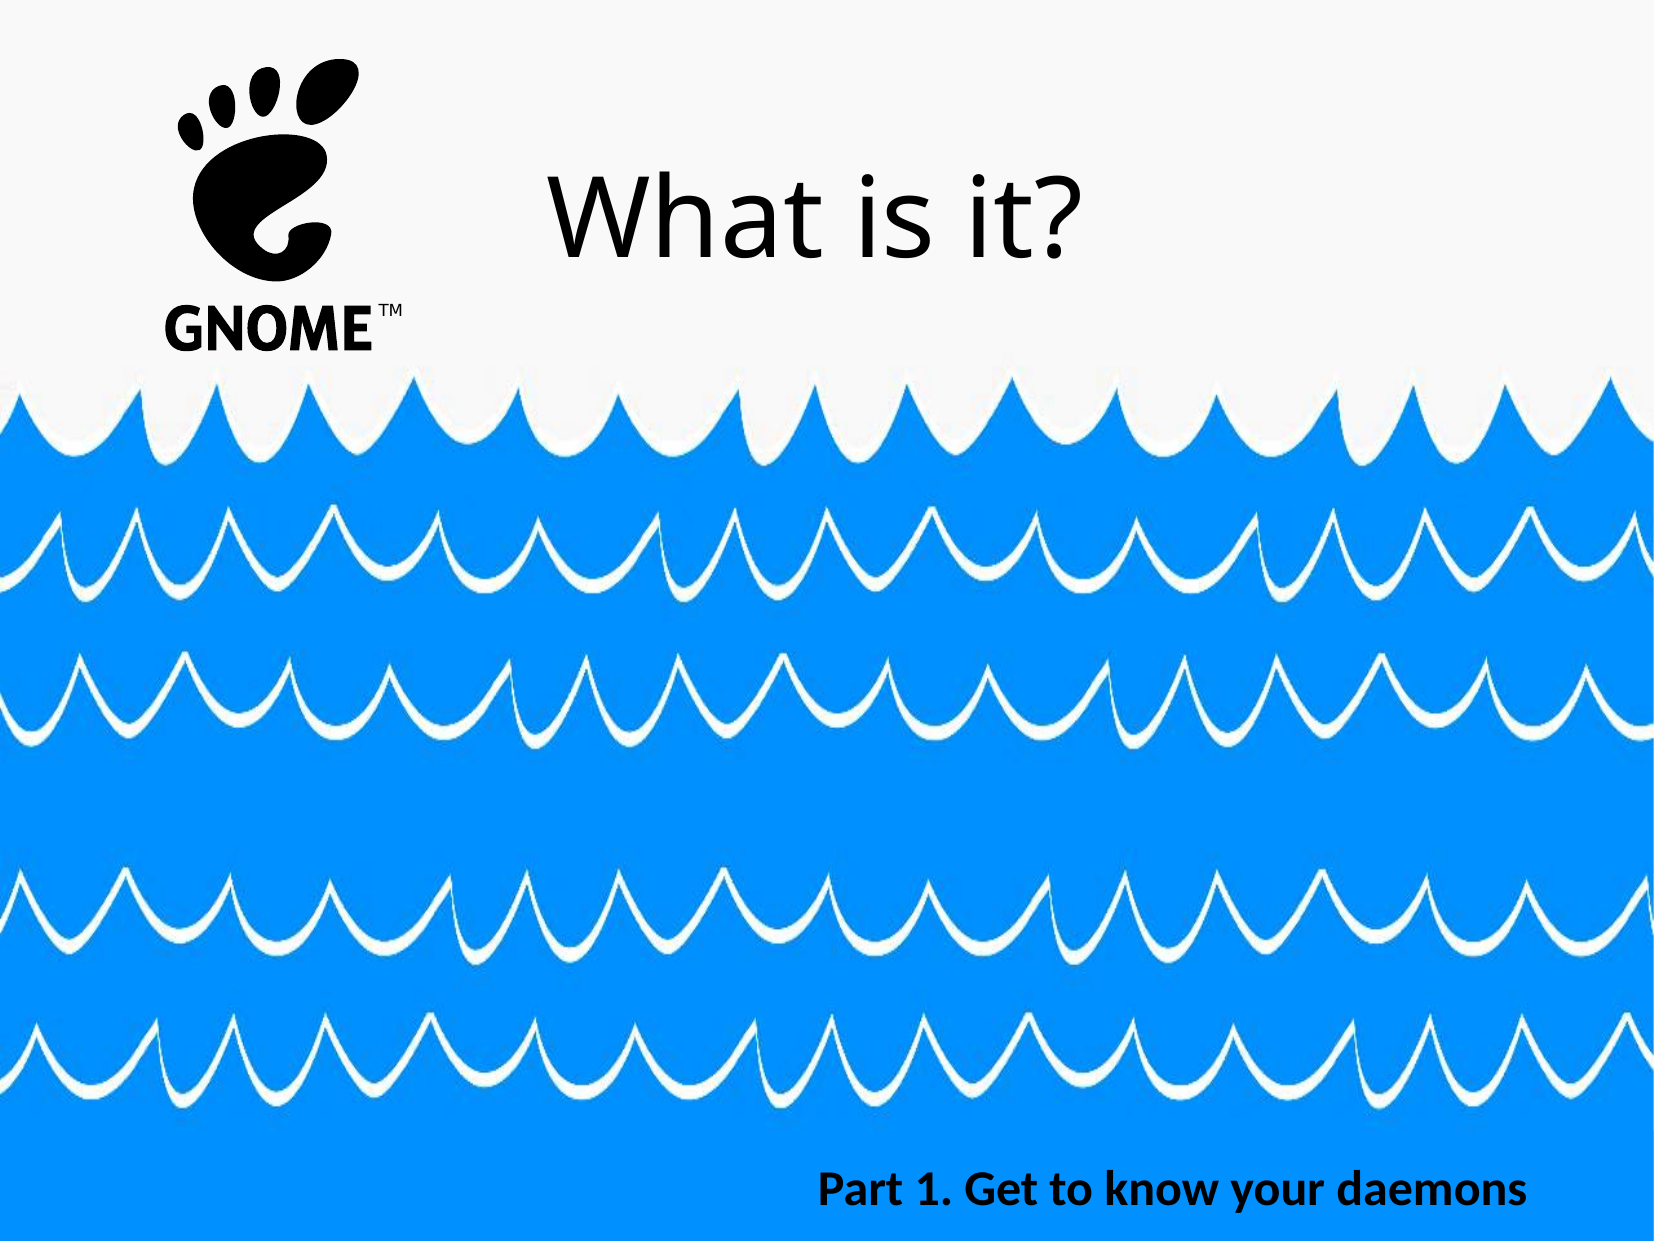

What is it?
Part 1. Get to know your daemons